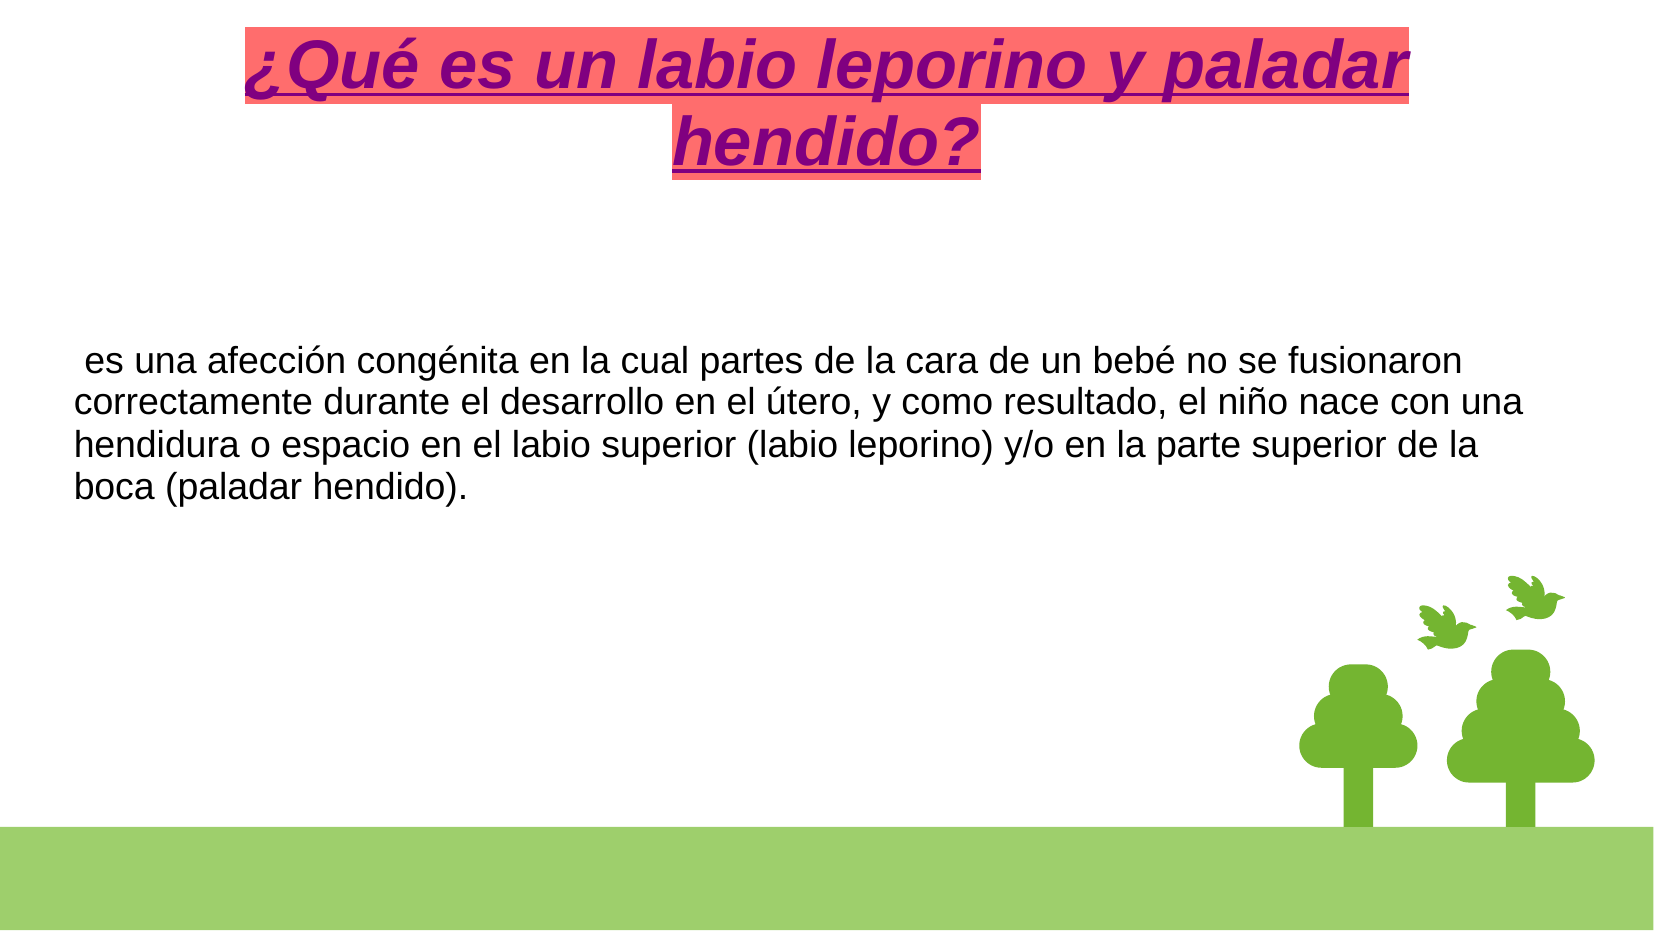

# ¿Qué es un labio leporino y paladar hendido?
 es una afección congénita en la cual partes de la cara de un bebé no se fusionaron correctamente durante el desarrollo en el útero, y como resultado, el niño nace con una hendidura o espacio en el labio superior (labio leporino) y/o en la parte superior de la boca (paladar hendido).